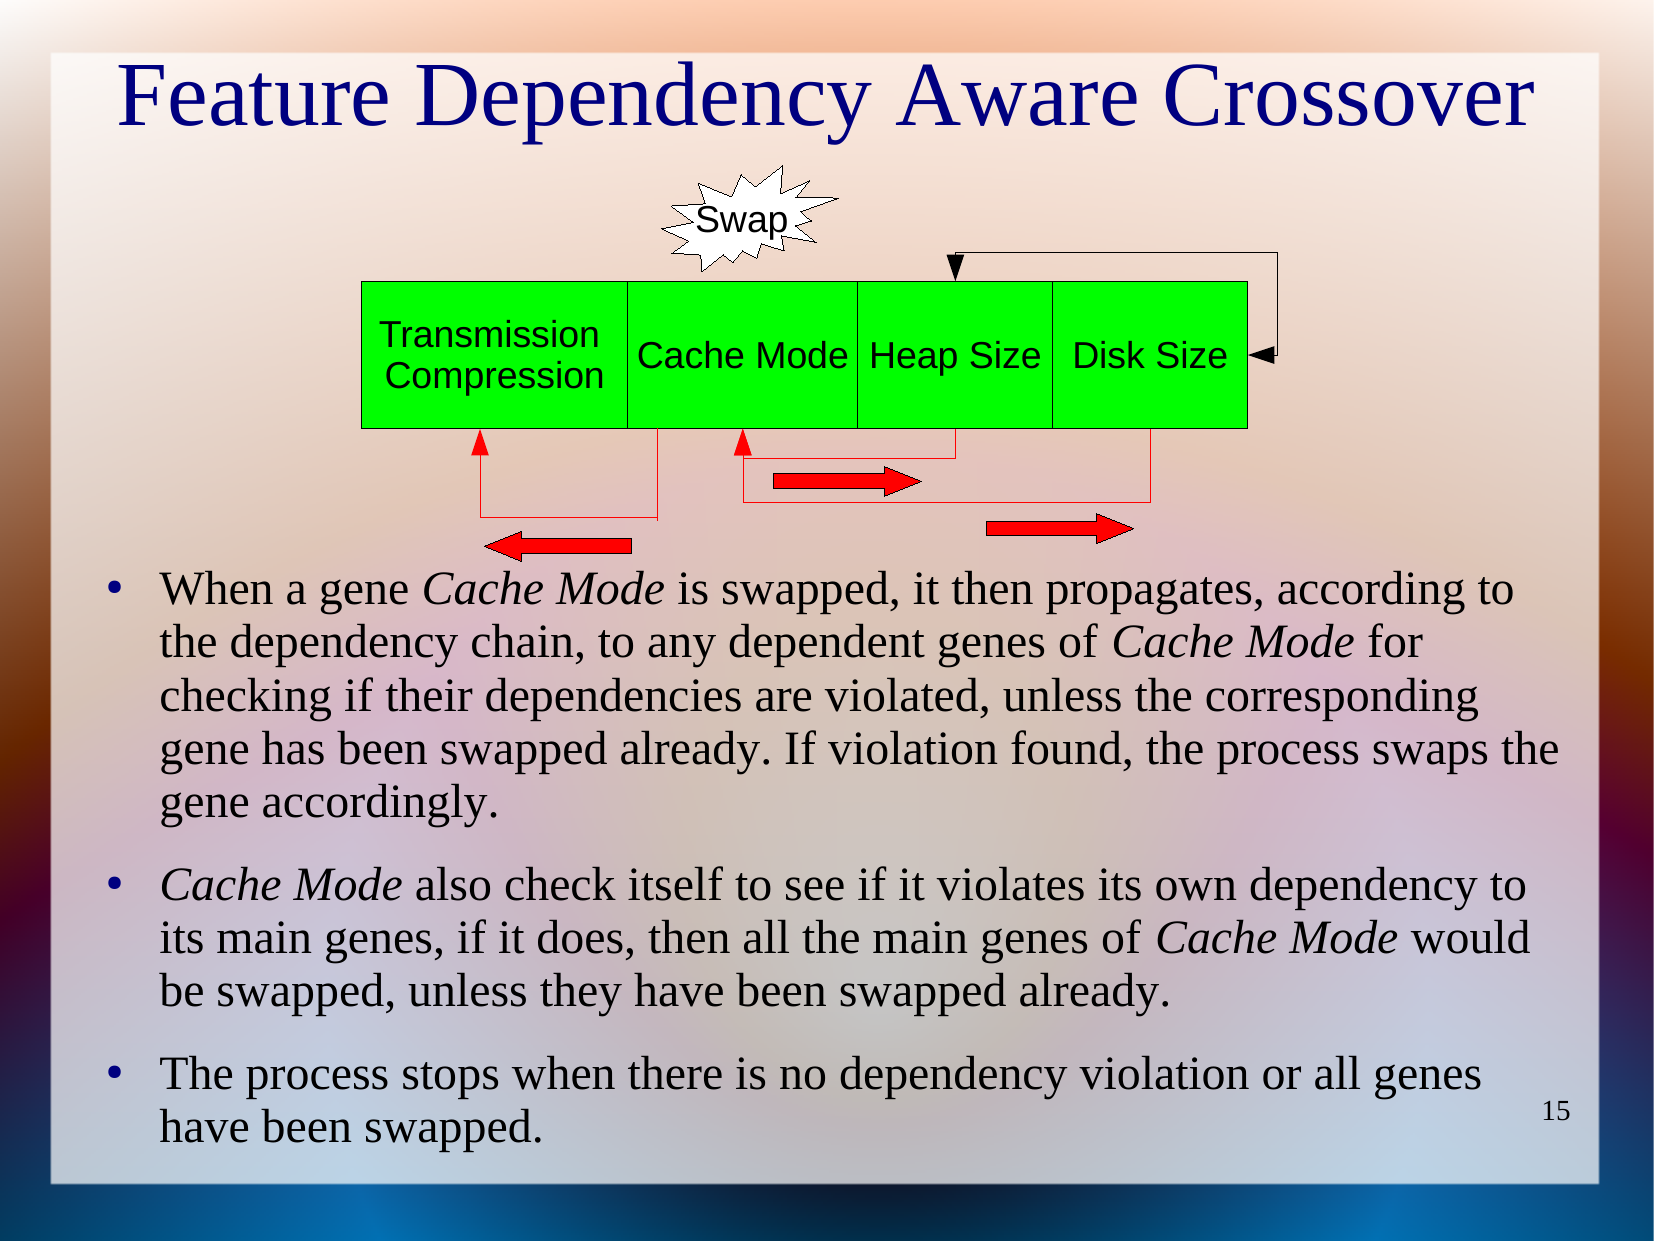

# Feature Dependency Aware Crossover
Swap
Transmission
Compression
Cache Mode
Heap Size
Disk Size
When a gene Cache Mode is swapped, it then propagates, according to the dependency chain, to any dependent genes of Cache Mode for checking if their dependencies are violated, unless the corresponding gene has been swapped already. If violation found, the process swaps the gene accordingly.
Cache Mode also check itself to see if it violates its own dependency to its main genes, if it does, then all the main genes of Cache Mode would be swapped, unless they have been swapped already.
The process stops when there is no dependency violation or all genes have been swapped.
15